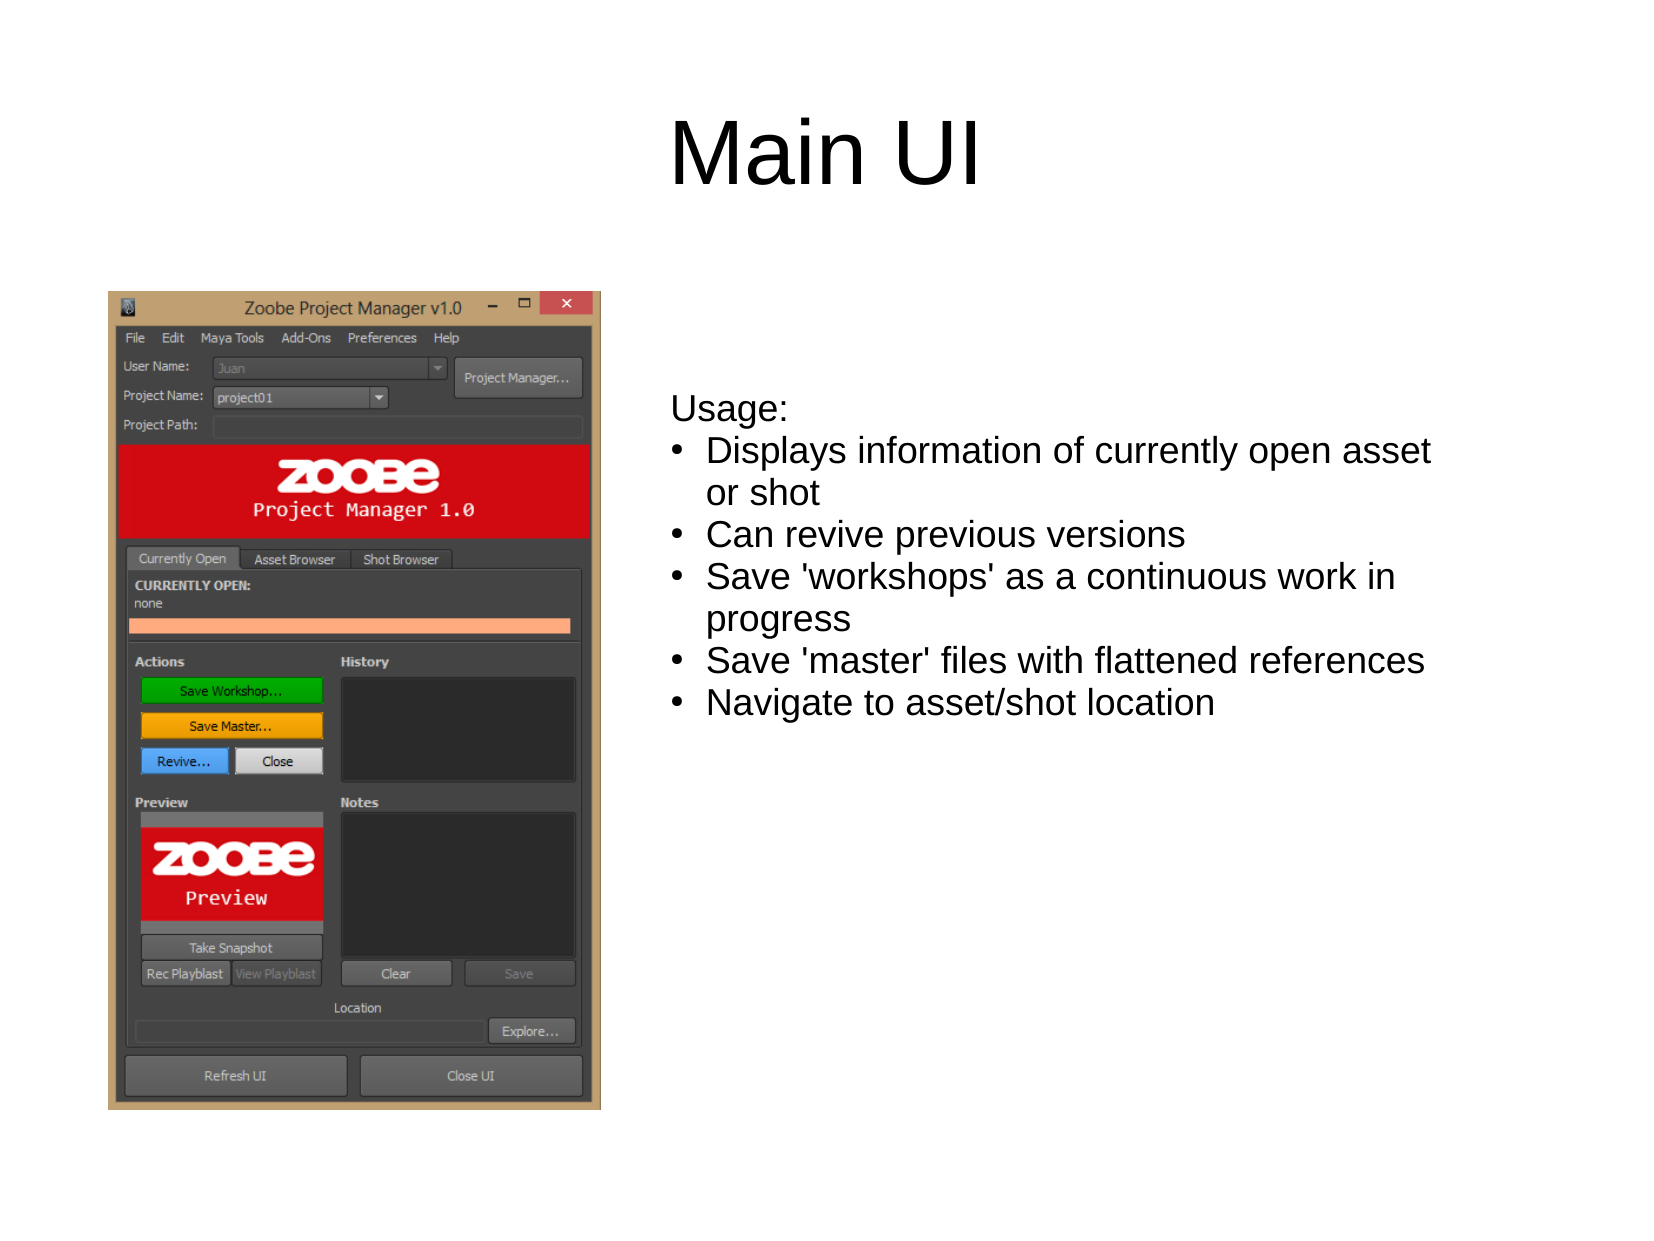

# Main UI
| Usage: Displays information of currently open asset or shot Can revive previous versions Save 'workshops' as a continuous work in progress Save 'master' files with flattened references Navigate to asset/shot location |
| --- |